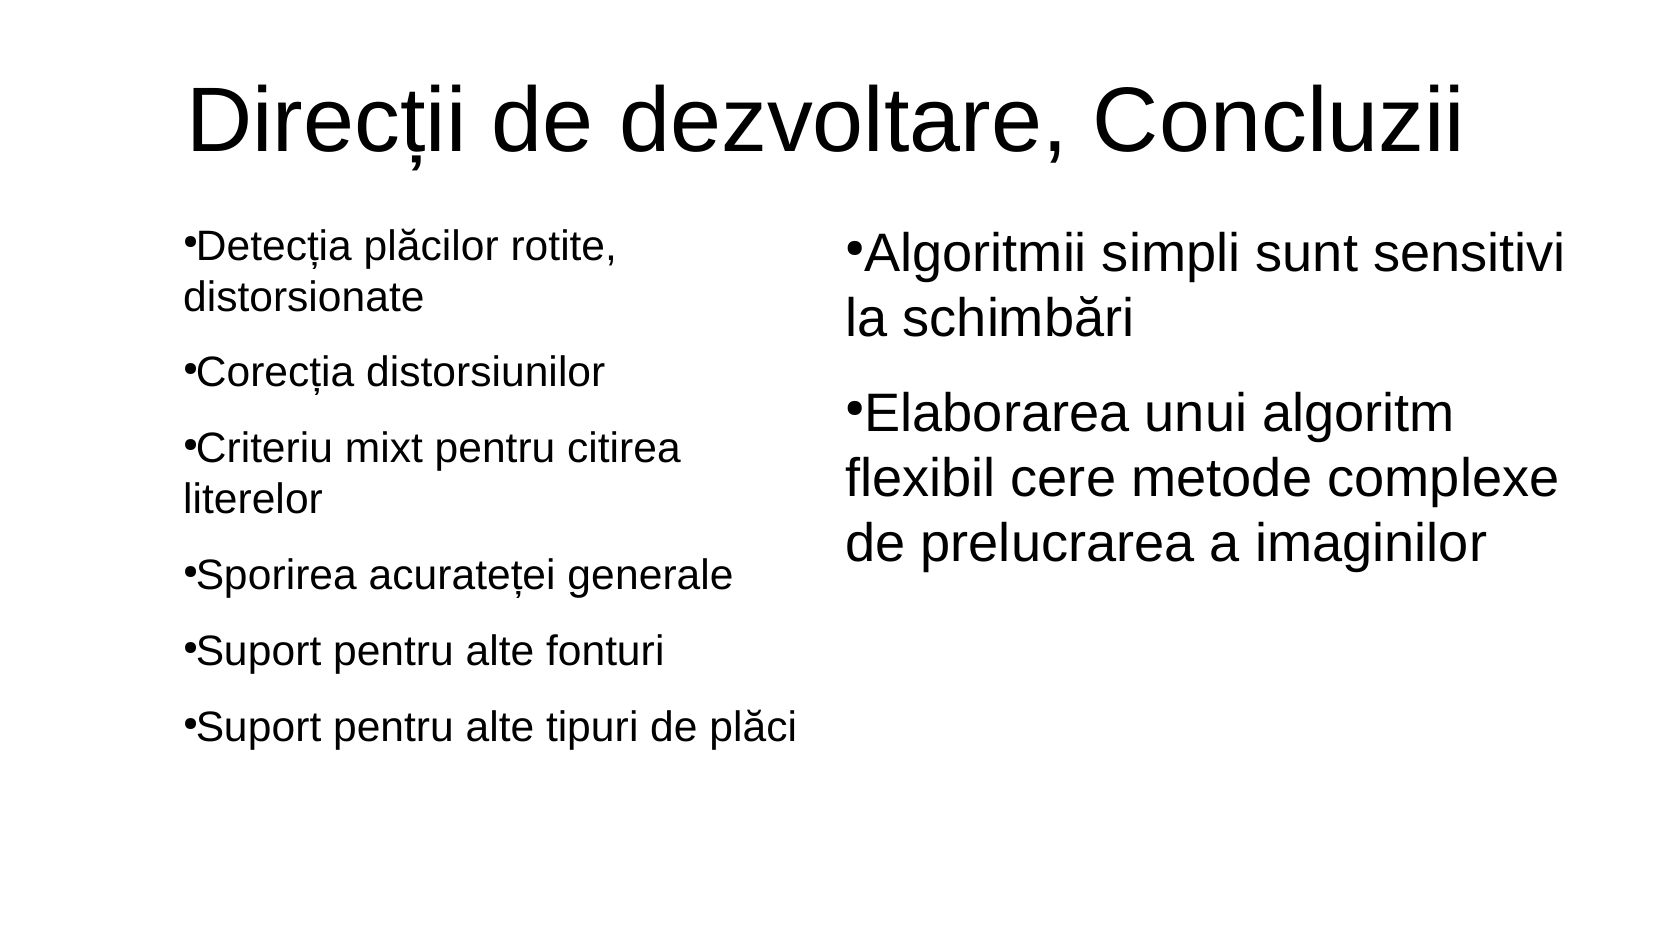

# Direcții de dezvoltare, Concluzii
Detecția plăcilor rotite, distorsionate
Corecția distorsiunilor
Criteriu mixt pentru citirea literelor
Sporirea acurateței generale
Suport pentru alte fonturi
Suport pentru alte tipuri de plăci
Algoritmii simpli sunt sensitivi la schimbări
Elaborarea unui algoritm flexibil cere metode complexe de prelucrarea a imaginilor